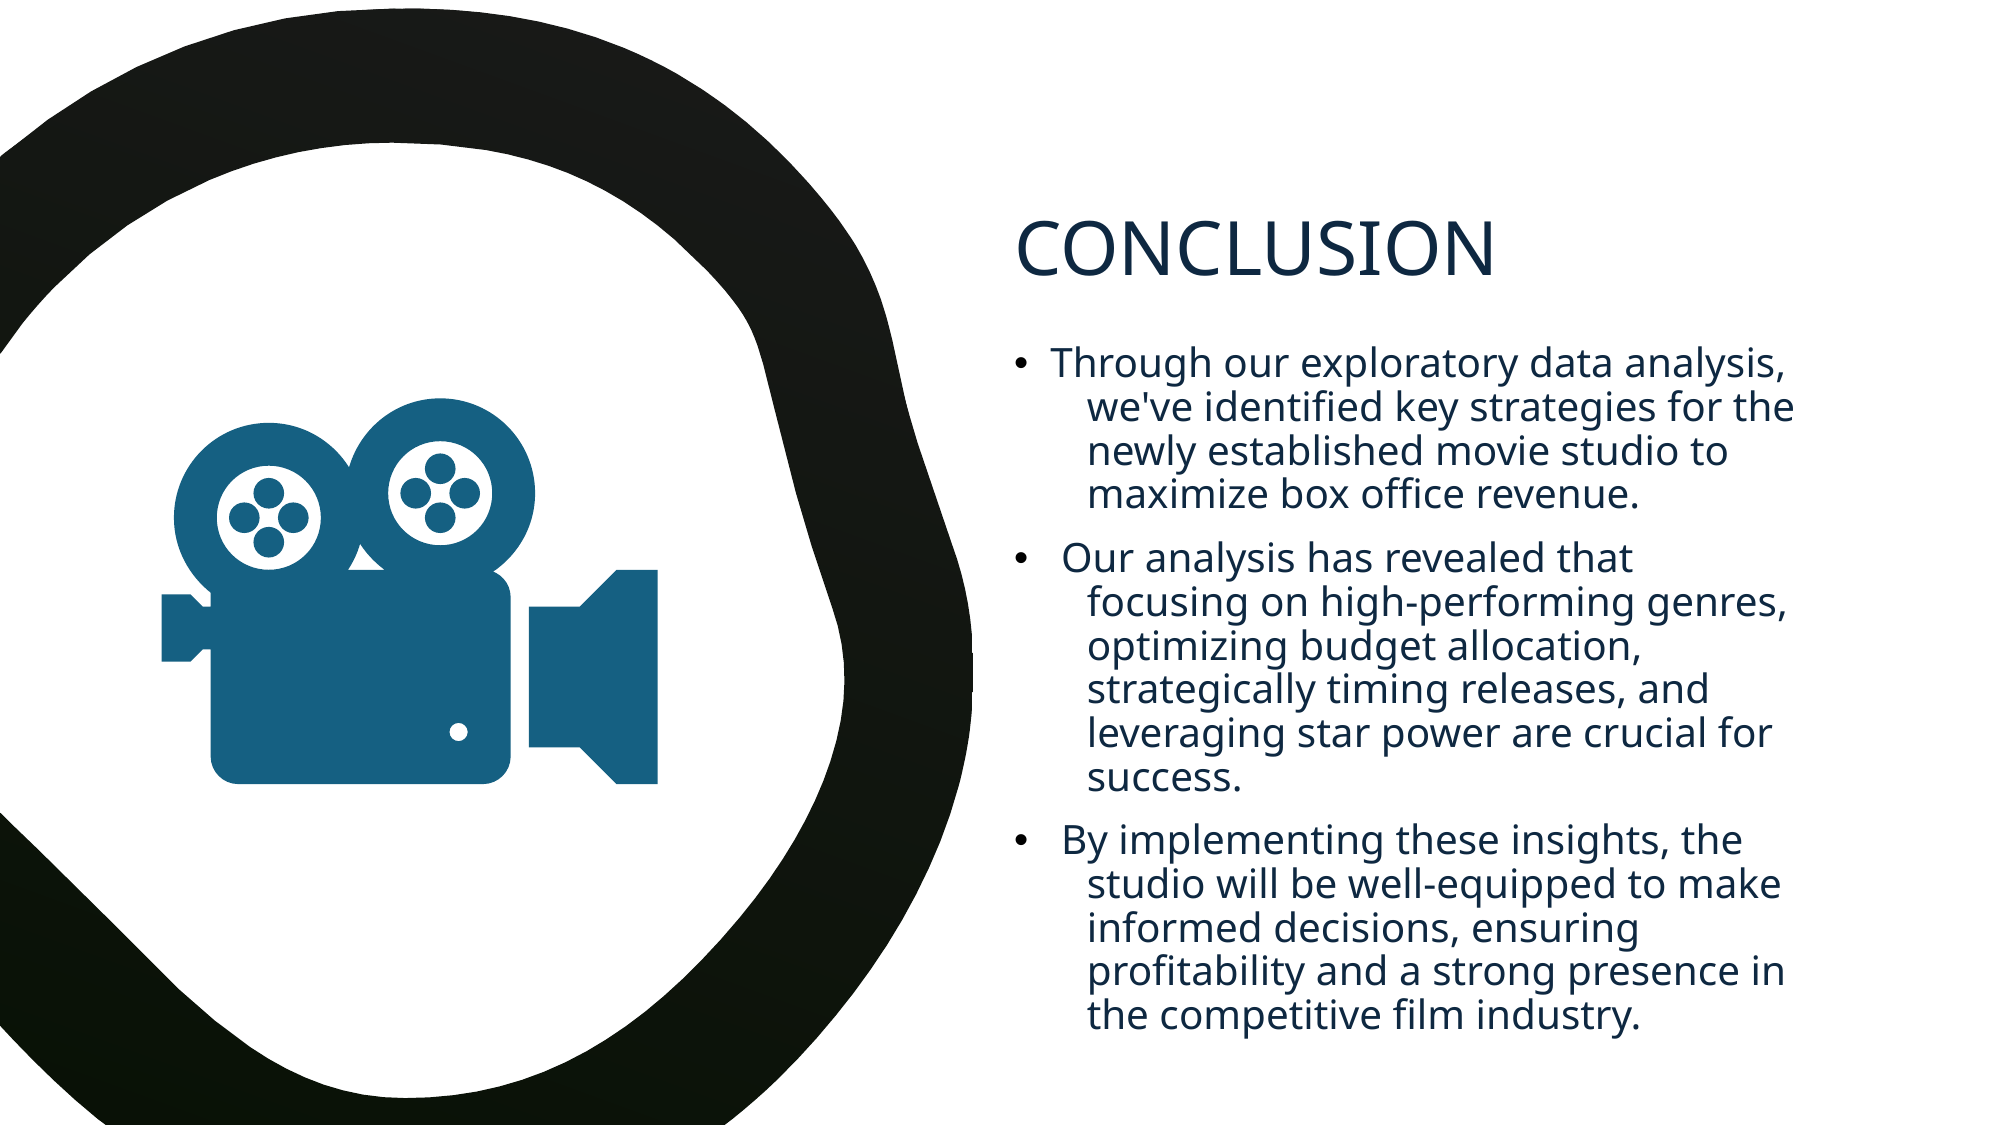

# CONCLUSION
Through our exploratory data analysis, we've identified key strategies for the newly established movie studio to maximize box office revenue.
 Our analysis has revealed that focusing on high-performing genres, optimizing budget allocation, strategically timing releases, and leveraging star power are crucial for success.
 By implementing these insights, the studio will be well-equipped to make informed decisions, ensuring profitability and a strong presence in the competitive film industry.